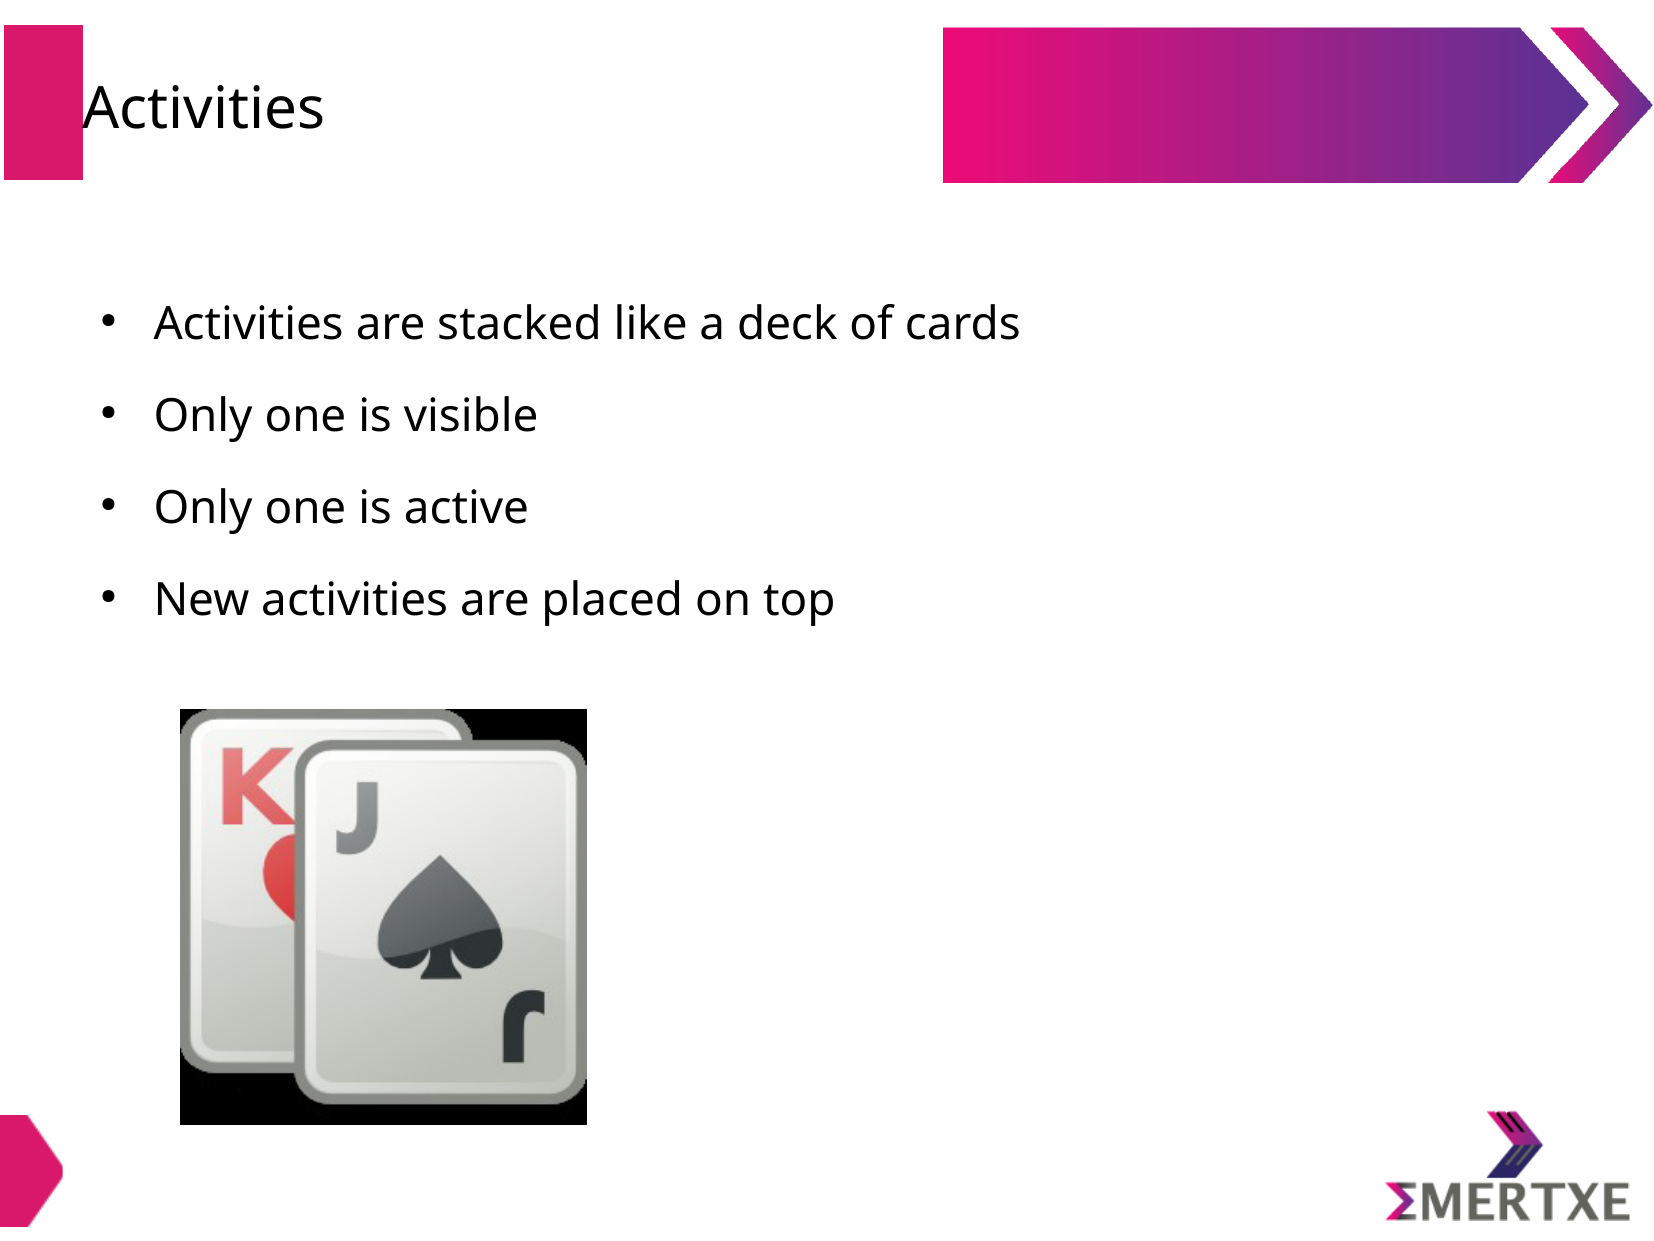

# Activities
Activities are stacked like a deck of cards
Only one is visible
Only one is active
New activities are placed on top